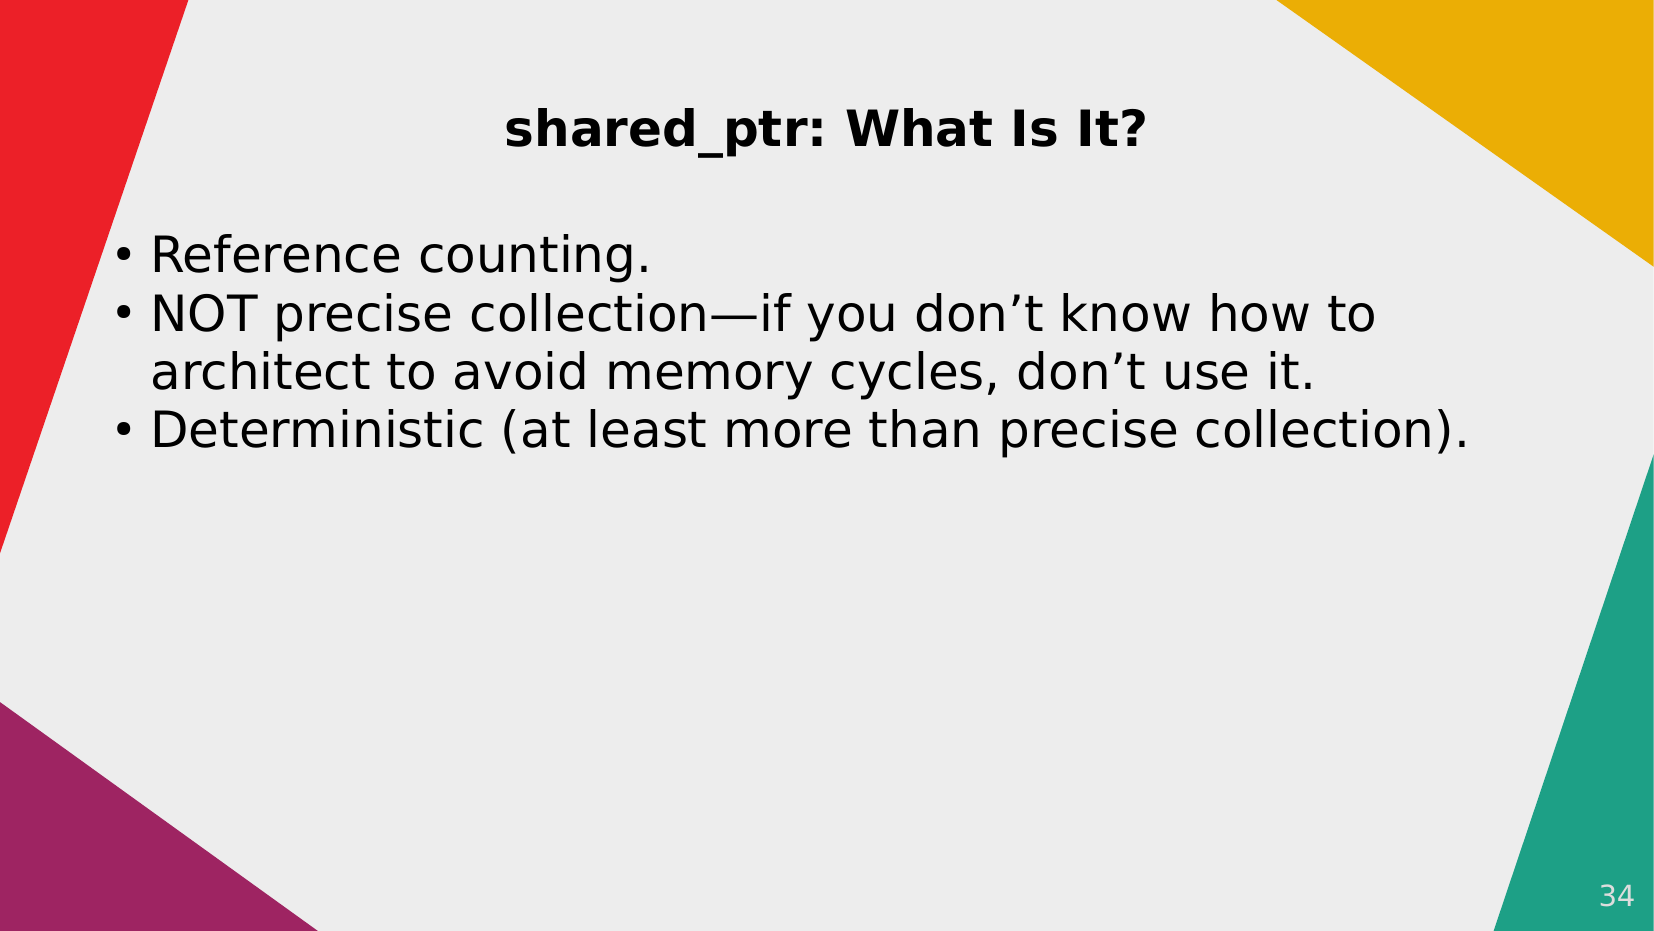

# shared_ptr: What Is It?
Reference counting.
NOT precise collection—if you don’t know how to architect to avoid memory cycles, don’t use it.
Deterministic (at least more than precise collection).
34